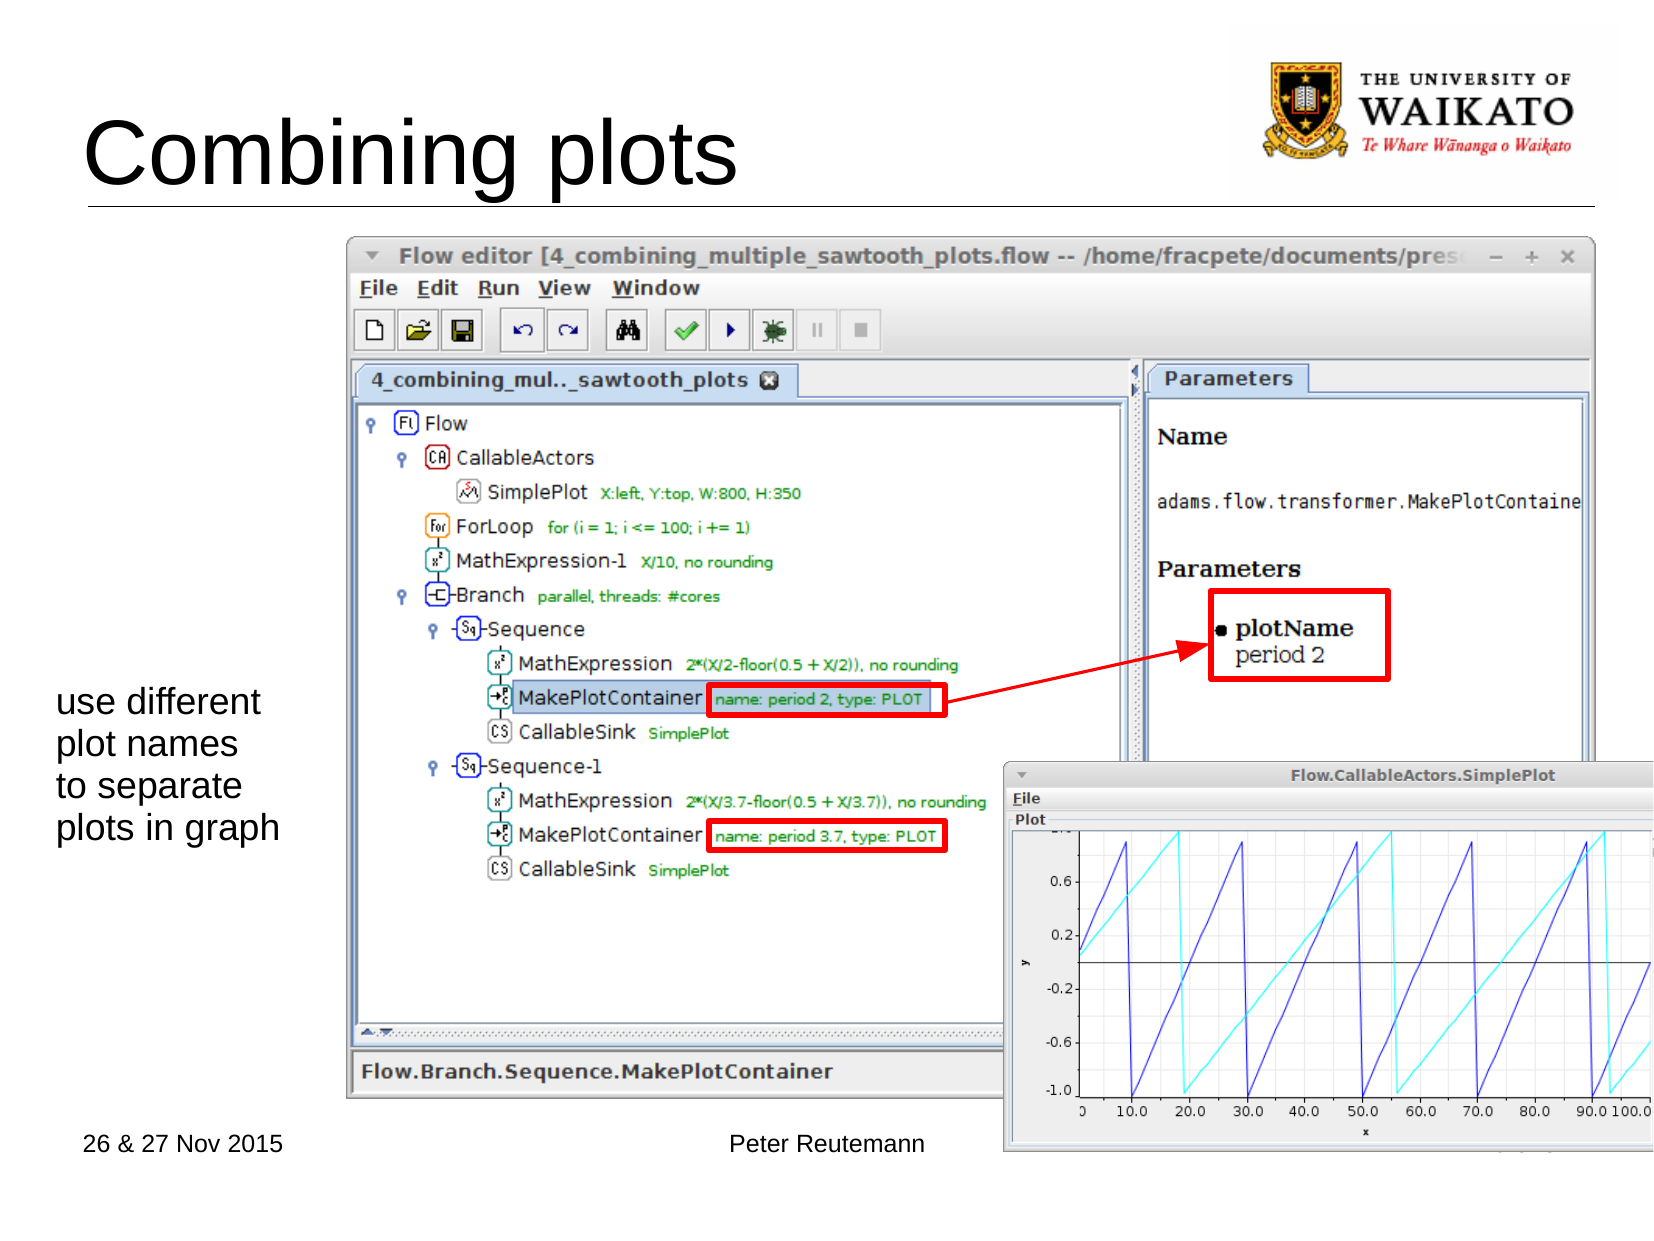

# Combining plots
use different
plot names
to separate
plots in graph
26 & 27 Nov 2015
Peter Reutemann
19